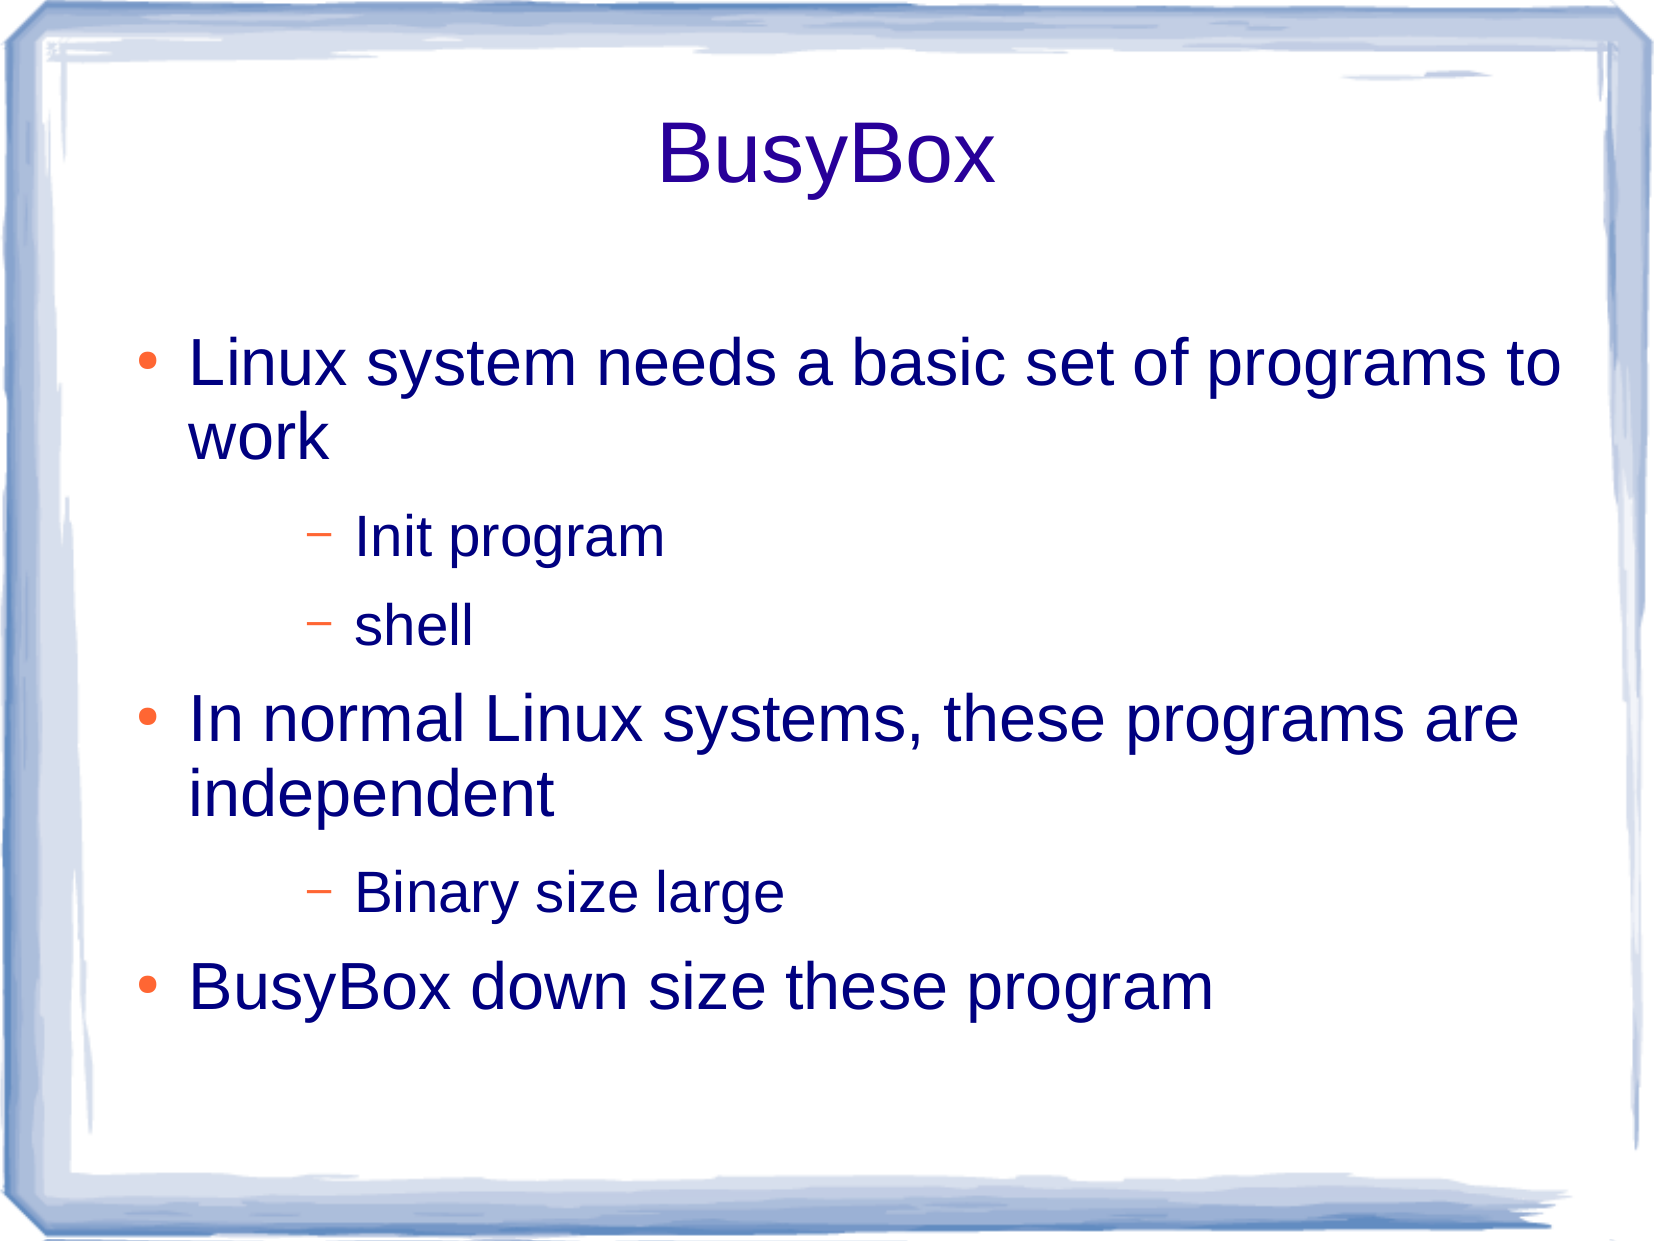

# BusyBox
Linux system needs a basic set of programs to work
Init program
shell
In normal Linux systems, these programs are independent
Binary size large
BusyBox down size these program